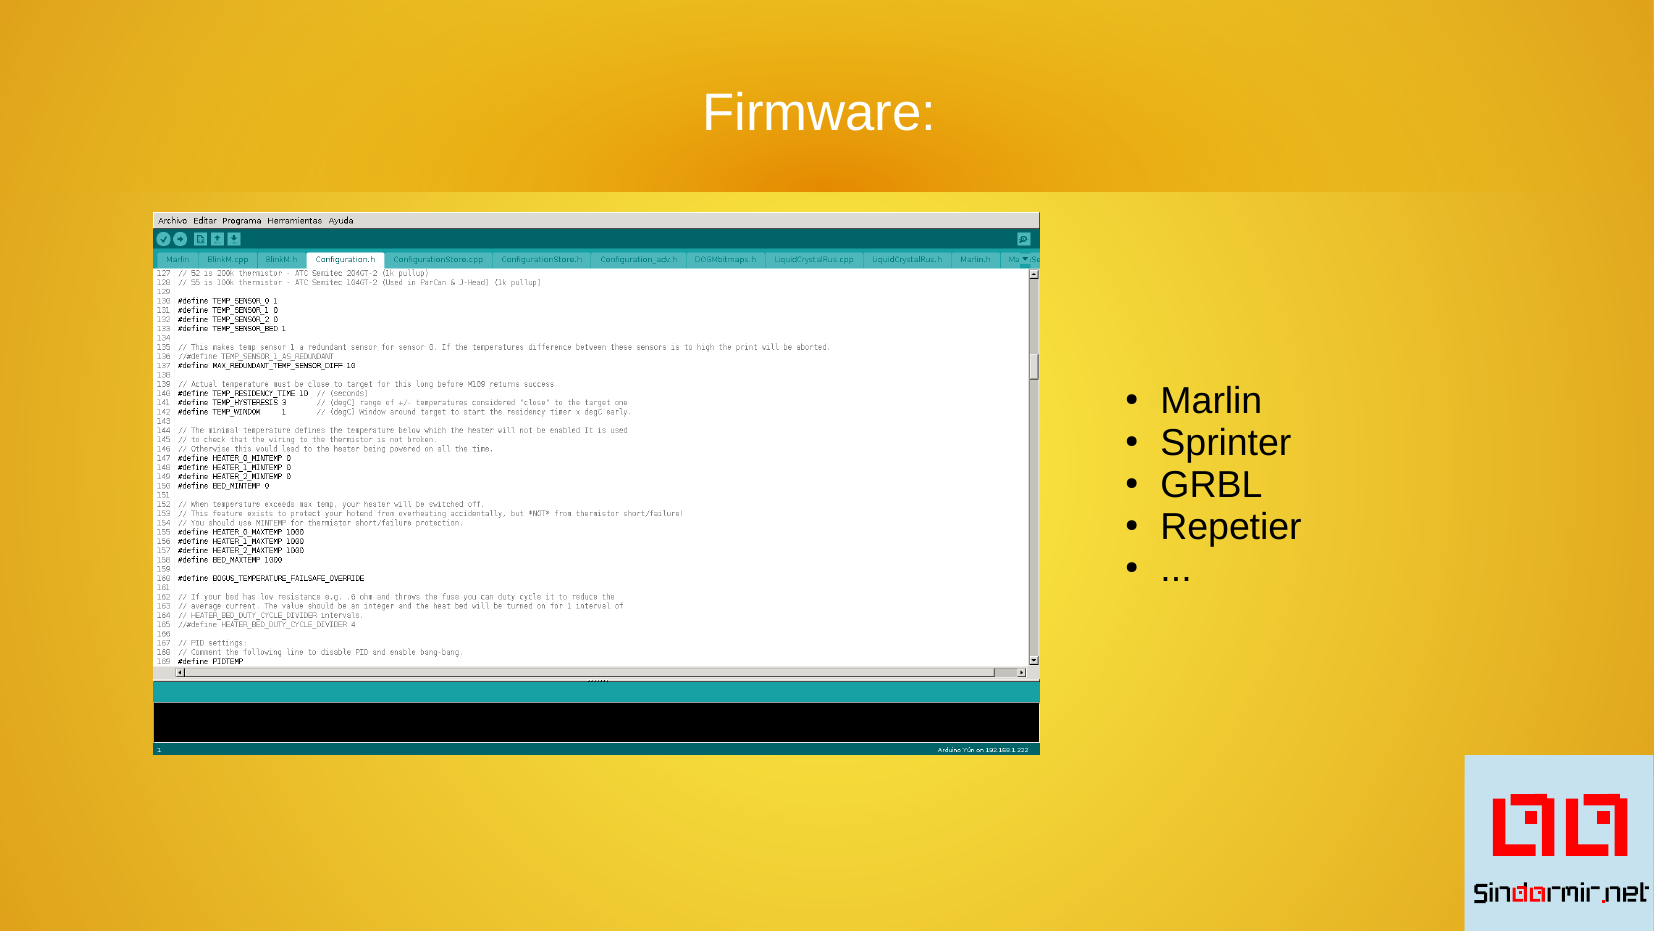

# Firmware:
Marlin
Sprinter
GRBL
Repetier
...